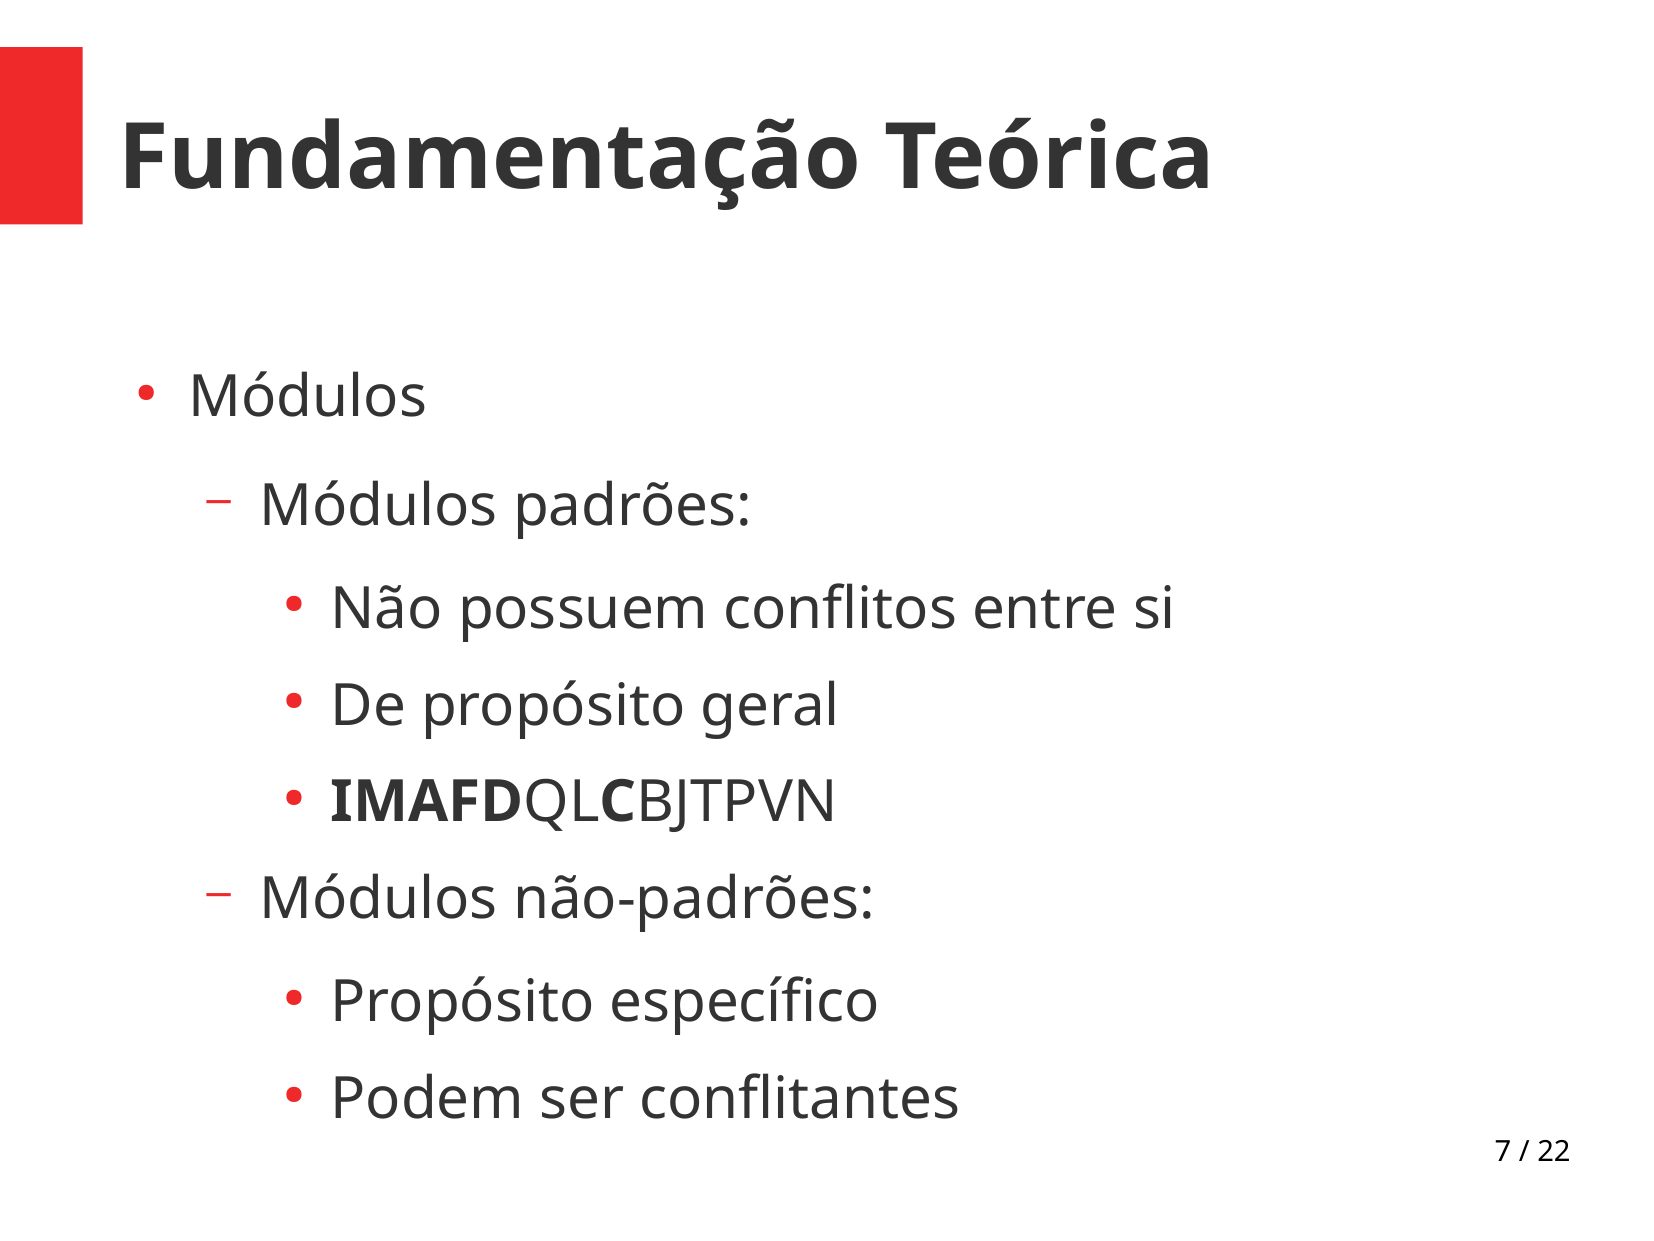

# Fundamentação Teórica
Módulos
Módulos padrões:
Não possuem conflitos entre si
De propósito geral
IMAFDQLCBJTPVN
Módulos não-padrões:
Propósito específico
Podem ser conflitantes
7